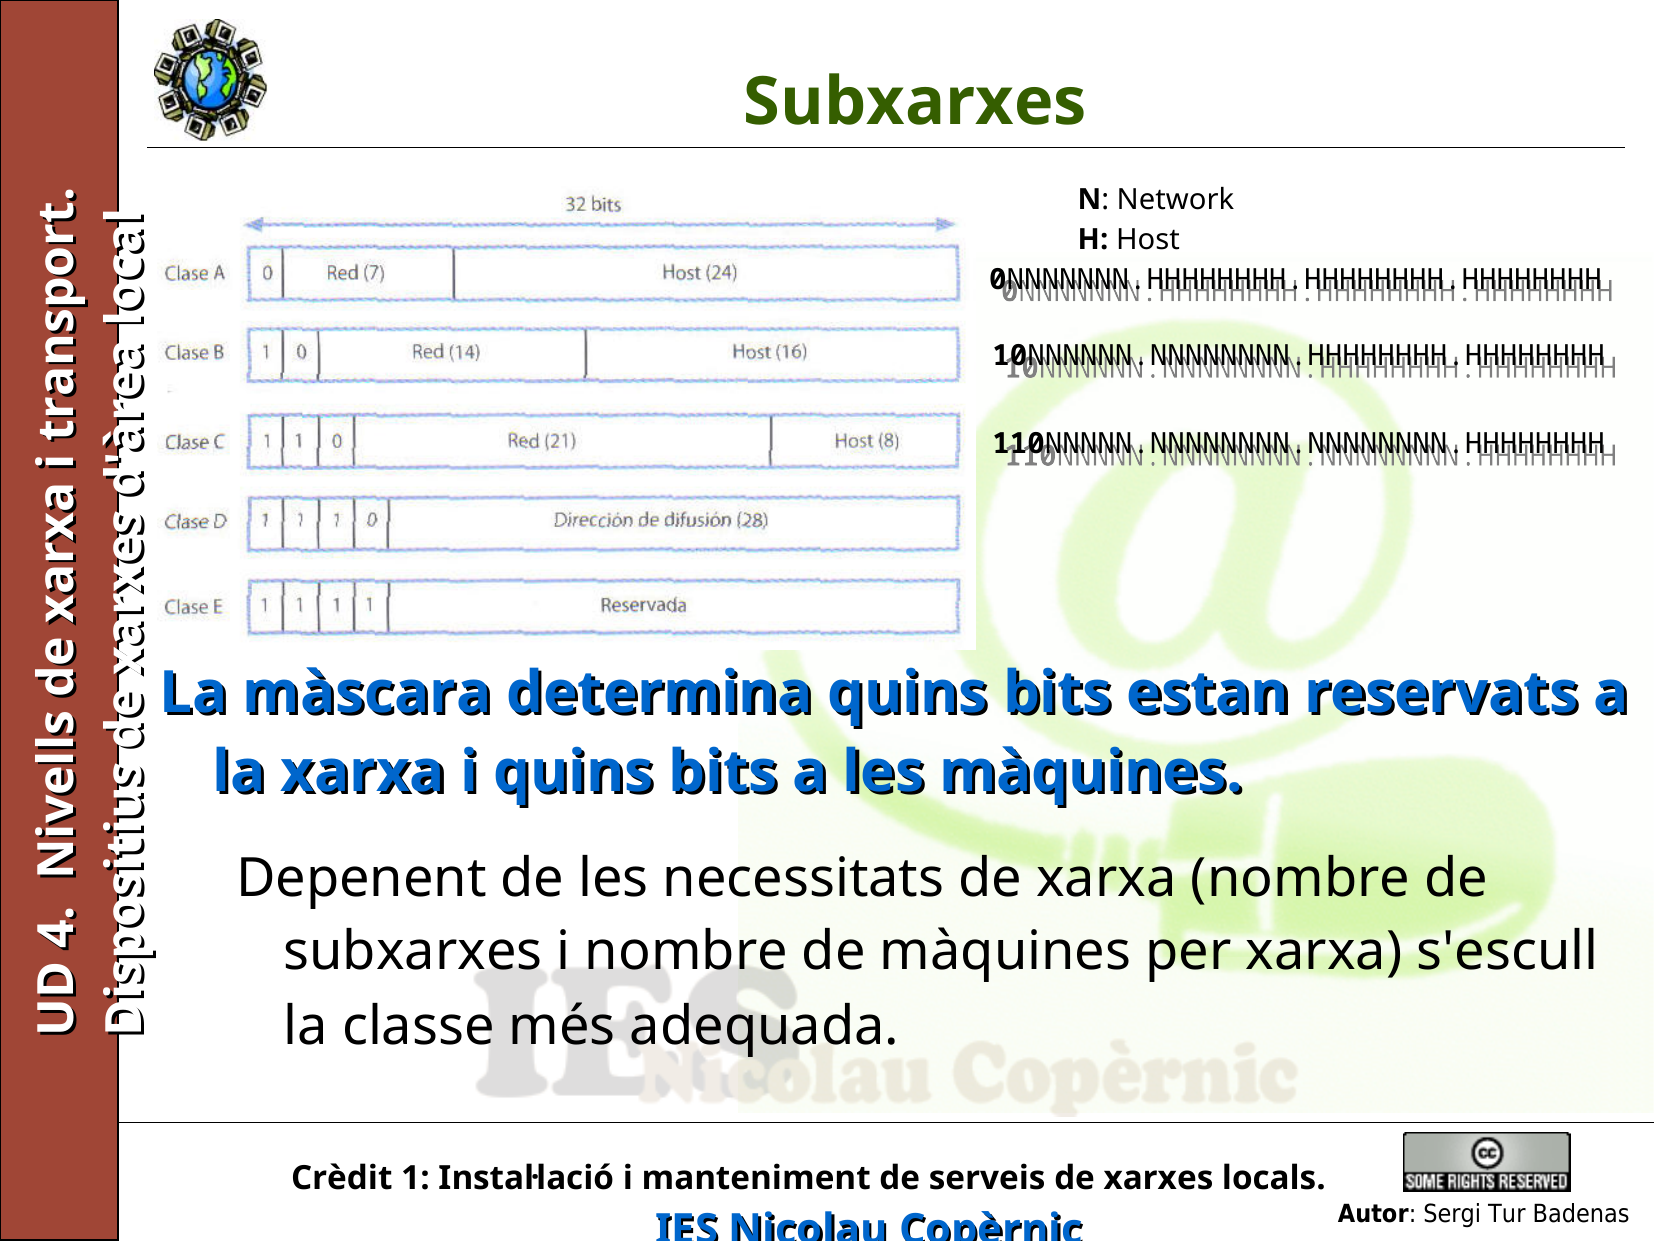

# Subxarxes
N: Network
H: Host
0NNNNNNN.HHHHHHHH.HHHHHHHH.HHHHHHHH
10NNNNNN.NNNNNNNN.HHHHHHHH.HHHHHHHH
110NNNNN.NNNNNNNN.NNNNNNNN.HHHHHHHH
La màscara determina quins bits estan reservats a la xarxa i quins bits a les màquines.
Depenent de les necessitats de xarxa (nombre de subxarxes i nombre de màquines per xarxa) s'escull la classe més adequada.